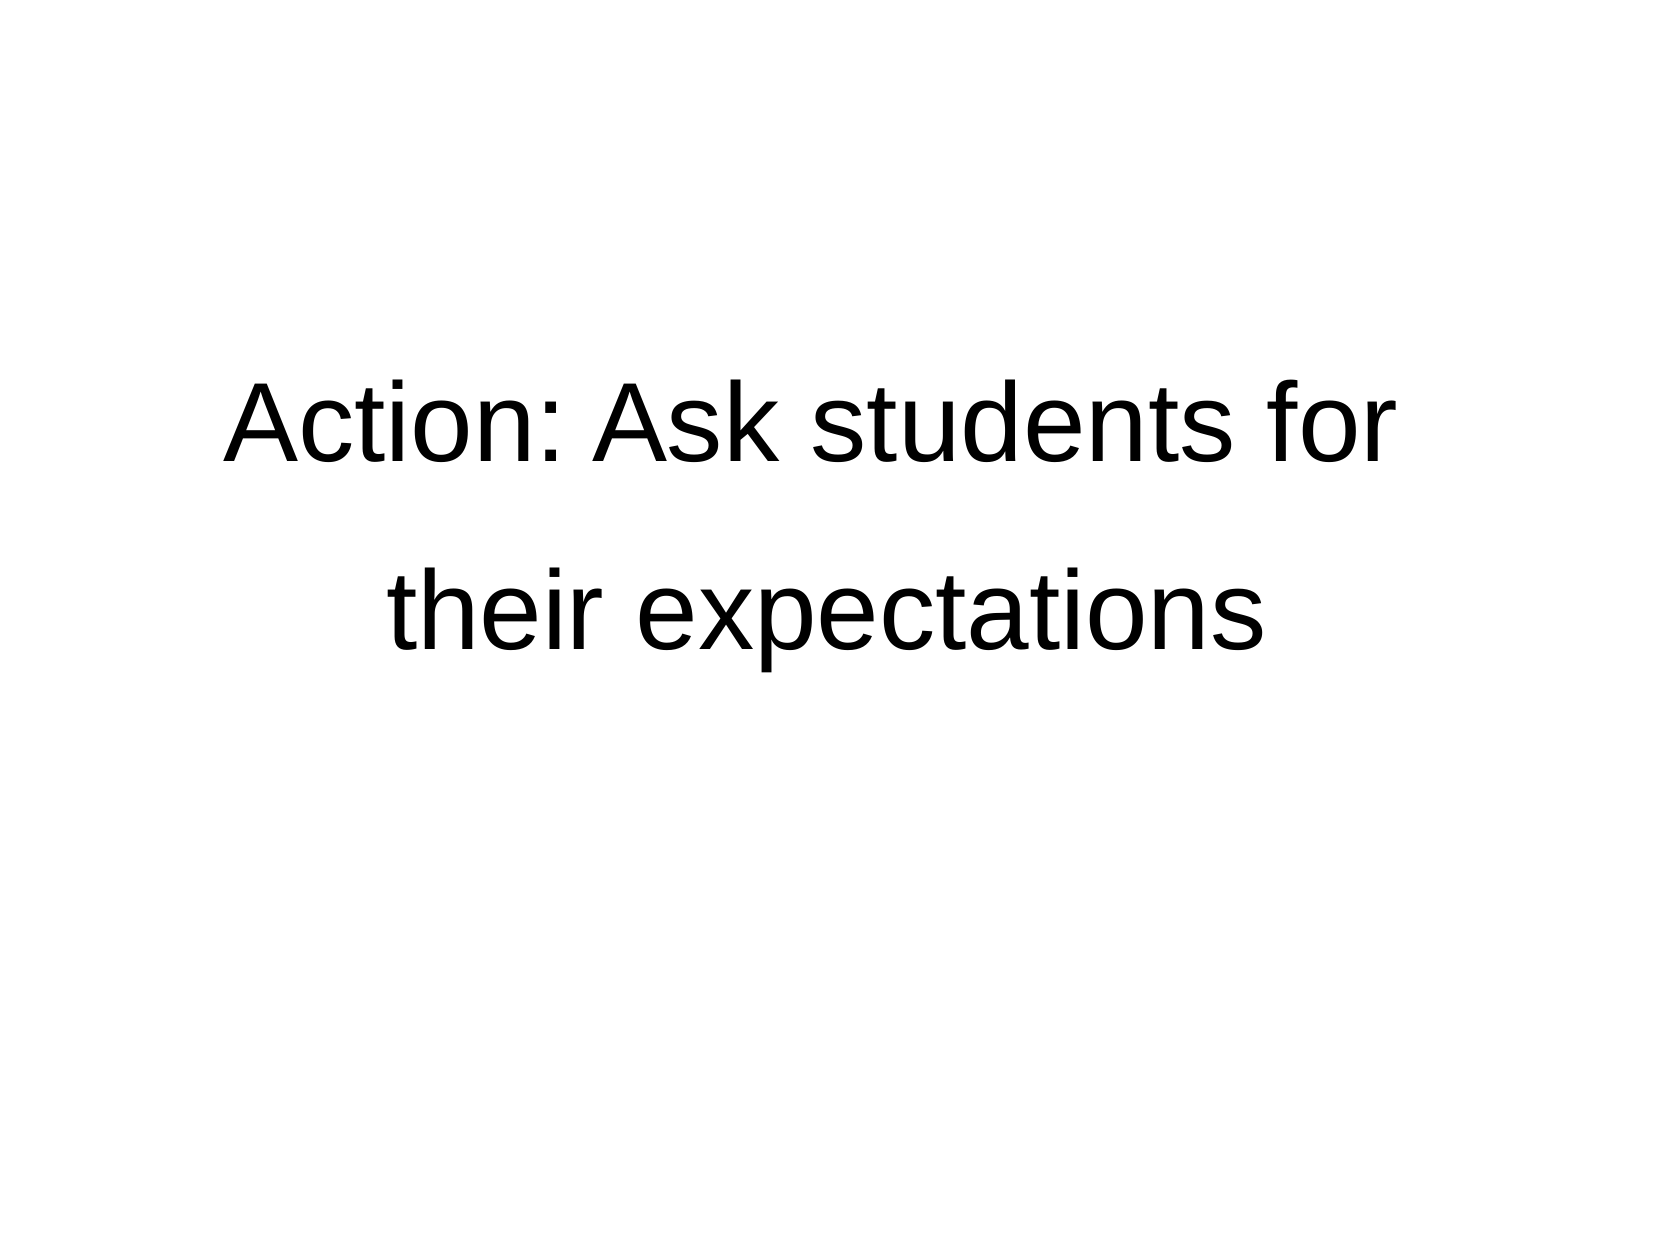

# Action: Ask students for
their expectations